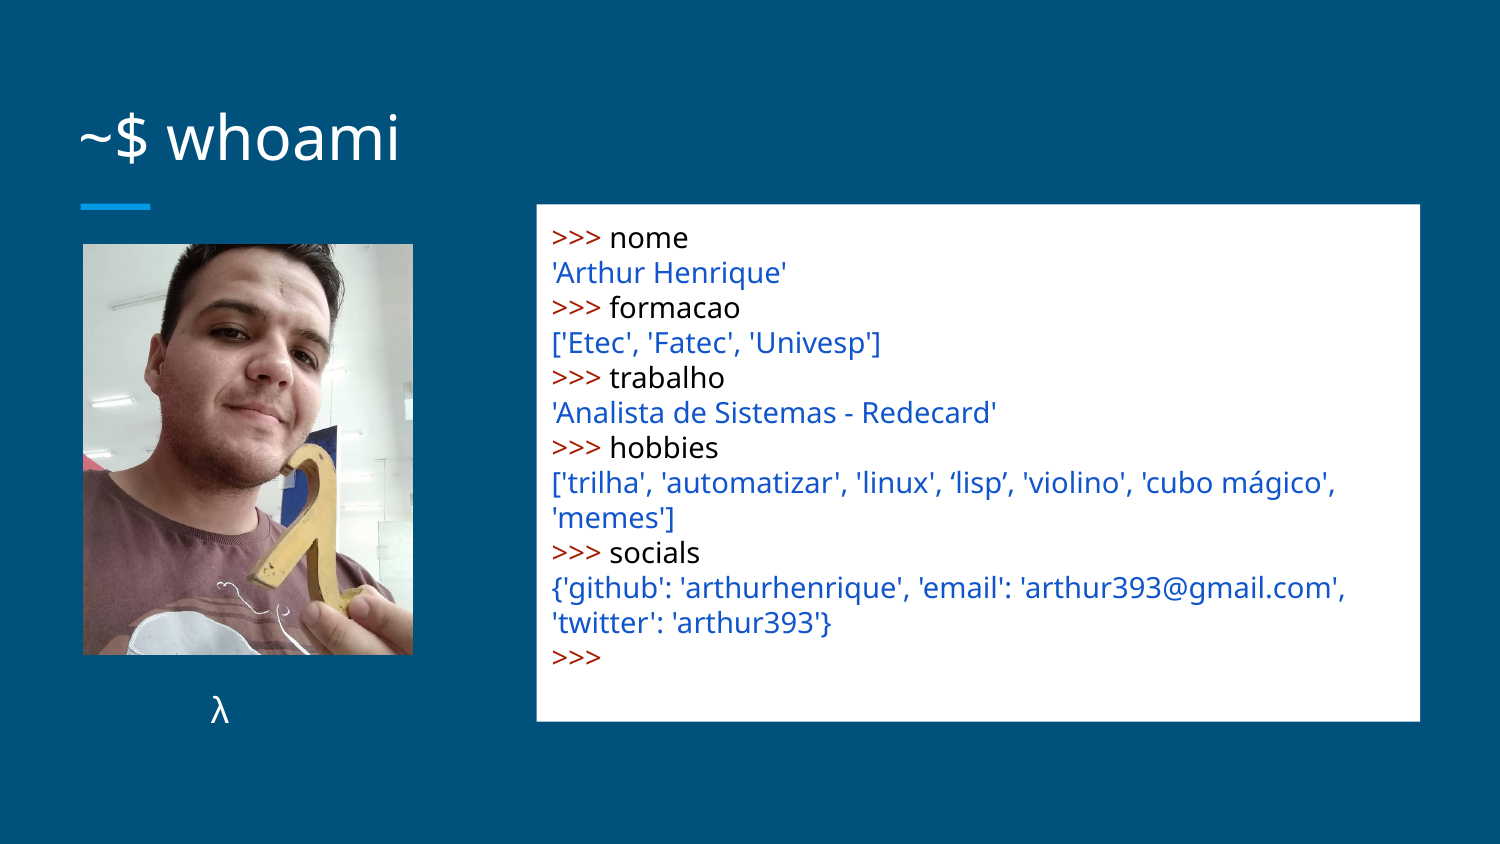

# ~$ whoami
>>> nome
'Arthur Henrique'
>>> formacao
['Etec', 'Fatec', 'Univesp']
>>> trabalho
'Analista de Sistemas - Redecard'
>>> hobbies
['trilha', 'automatizar', 'linux', ‘lisp’, 'violino', 'cubo mágico', 'memes']
>>> socials
{'github': 'arthurhenrique', 'email': 'arthur393@gmail.com', 'twitter': 'arthur393'}
>>>
λ